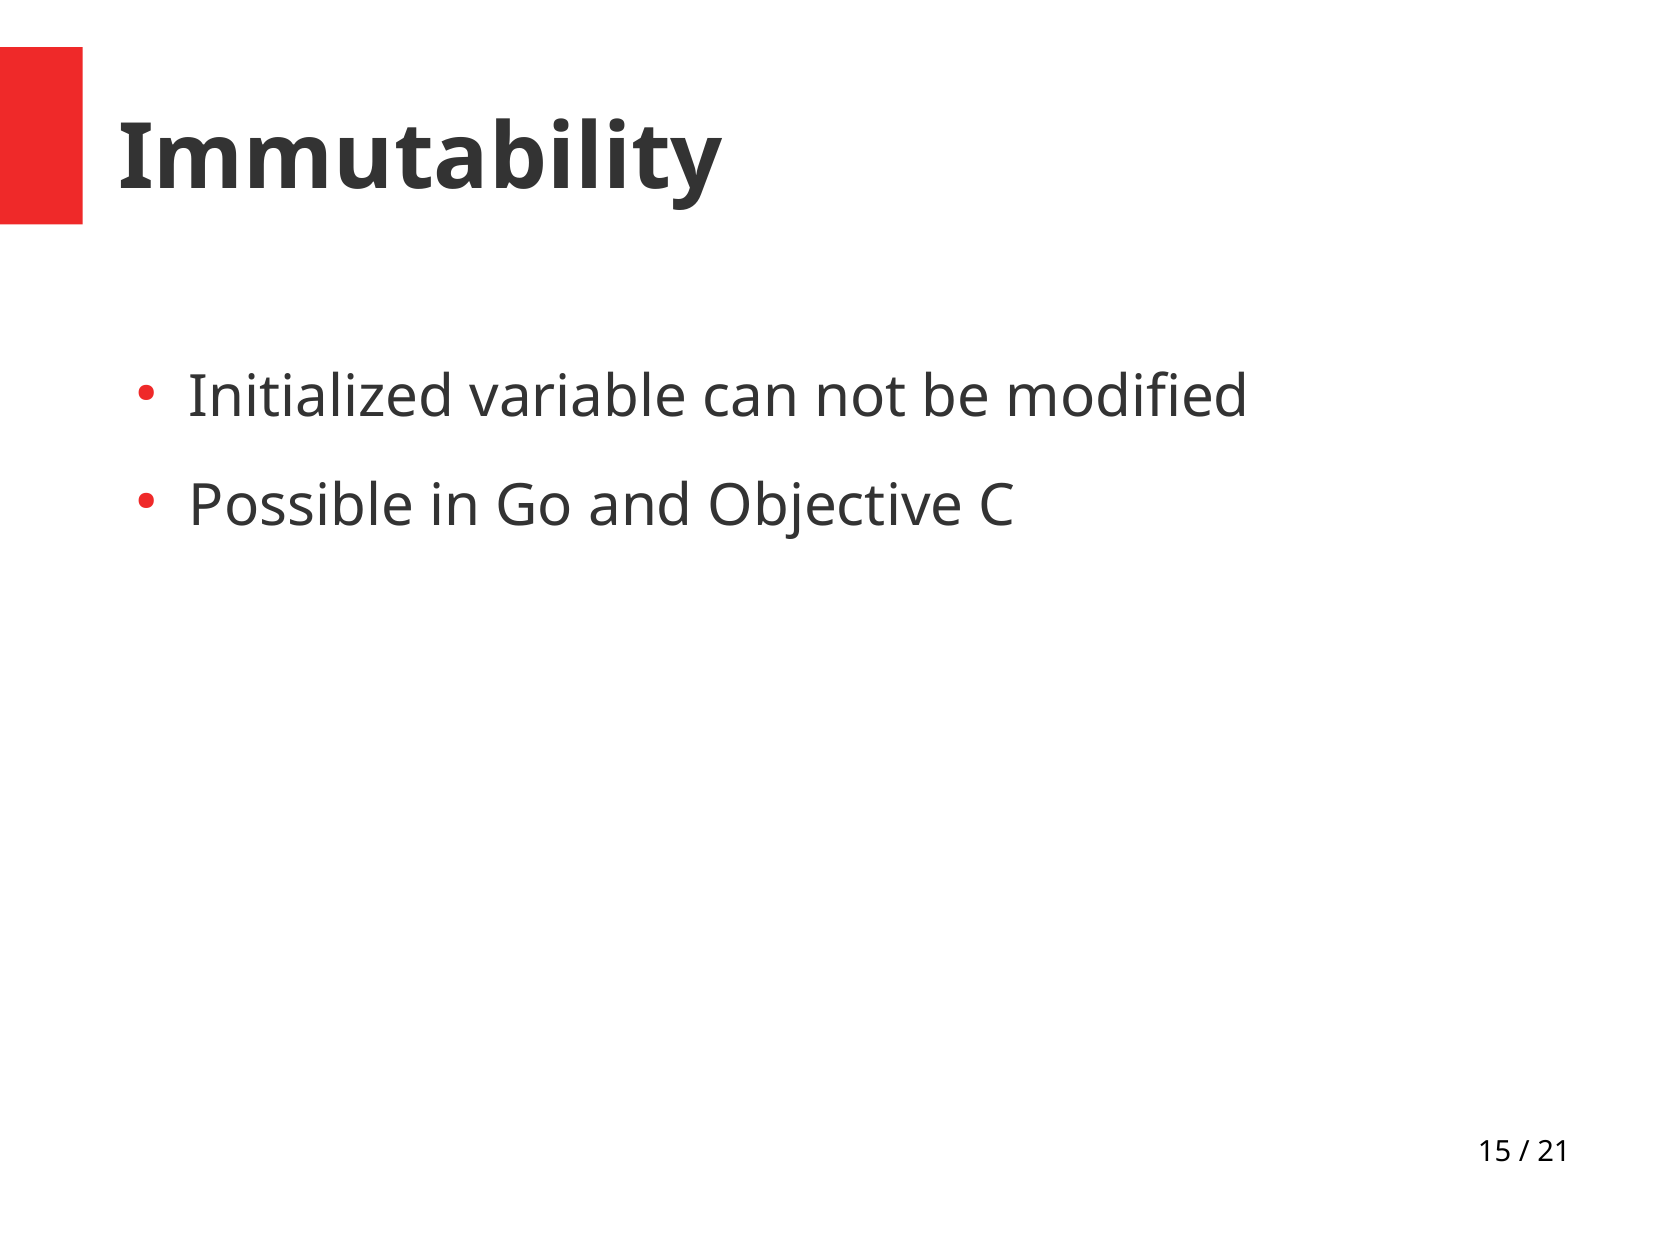

# Immutability
Initialized variable can not be modified
Possible in Go and Objective C
15